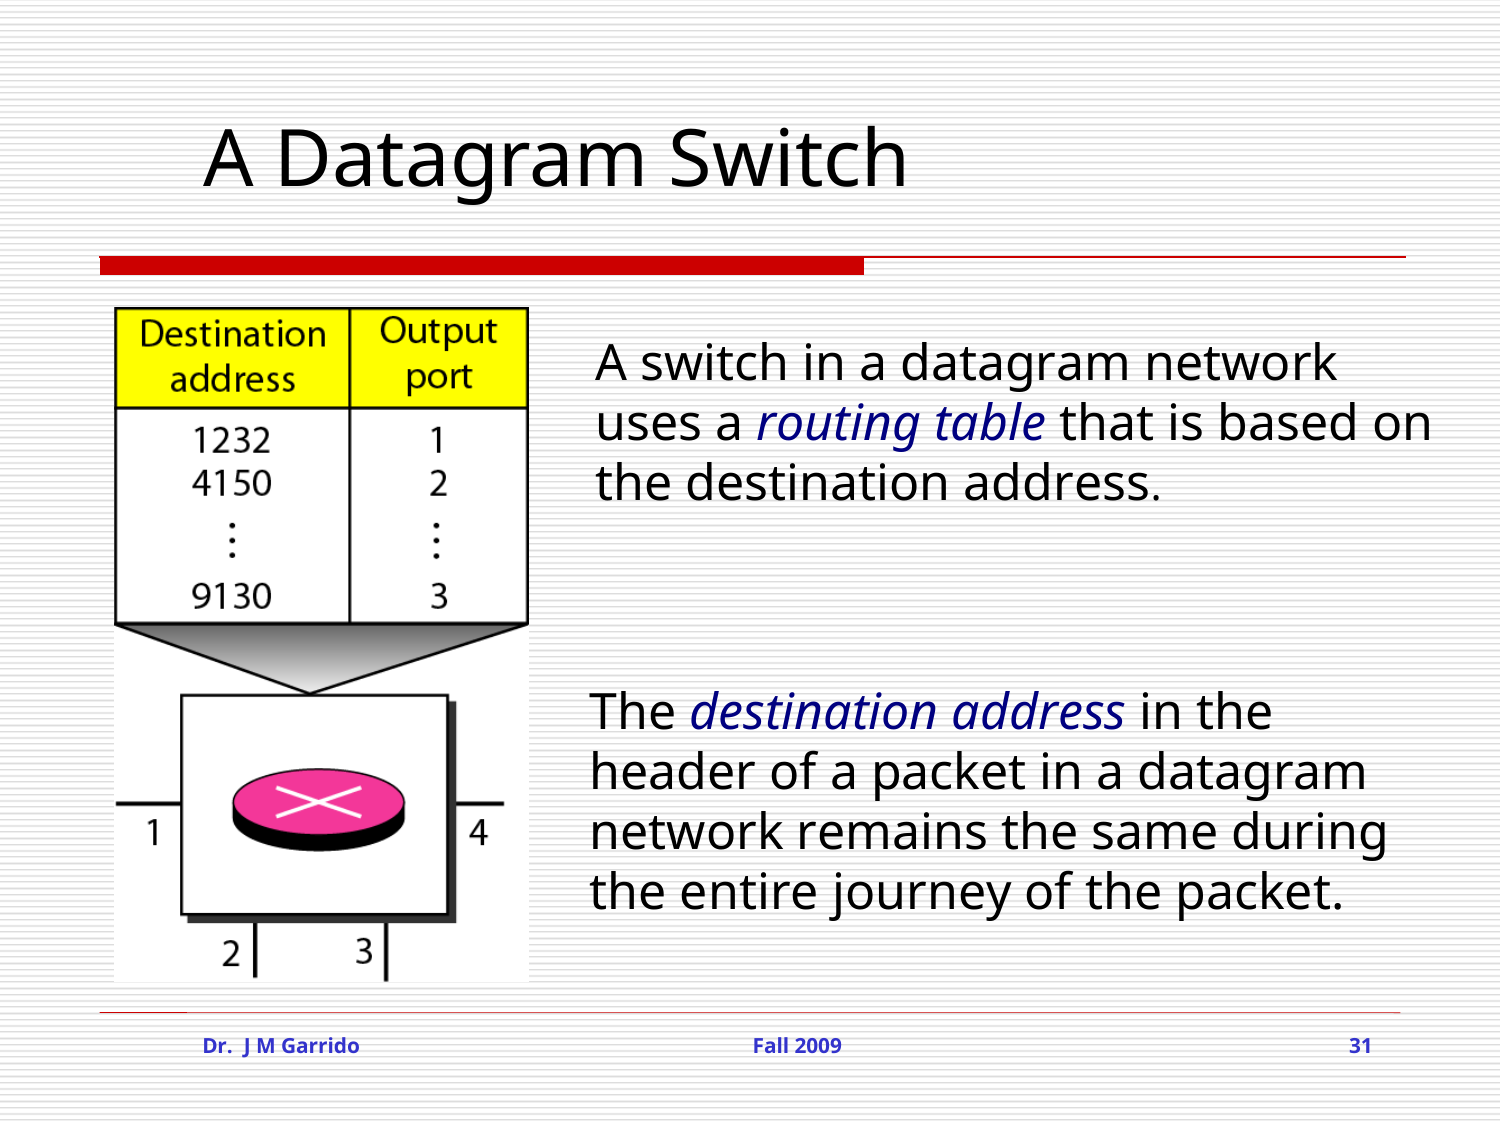

# A Datagram Switch
A switch in a datagram network uses a routing table that is based on the destination address.
The destination address in the header of a packet in a datagram network remains the same during the entire journey of the packet.
Dr. J M Garrido
Fall 2009